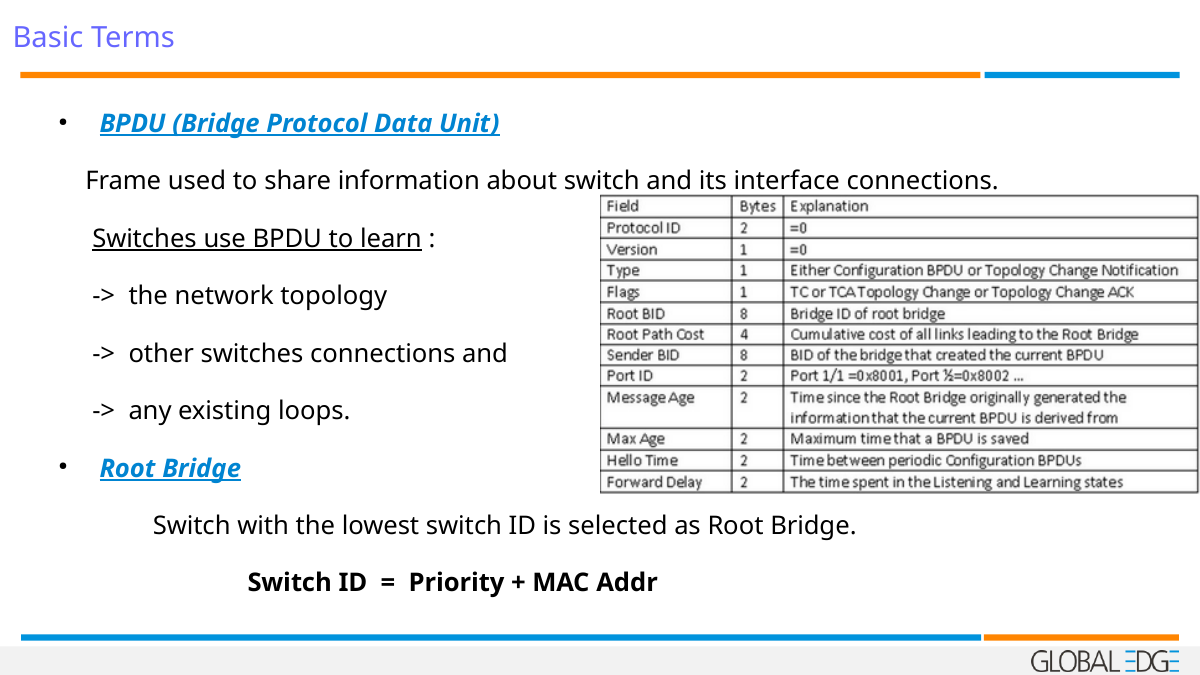

# Basic Terms
BPDU (Bridge Protocol Data Unit)
 Frame used to share information about switch and its interface connections.
 Switches use BPDU to learn :
 -> the network topology
 -> other switches connections and
 -> any existing loops.
Root Bridge
 Switch with the lowest switch ID is selected as Root Bridge.
 Switch ID = Priority + MAC Addr